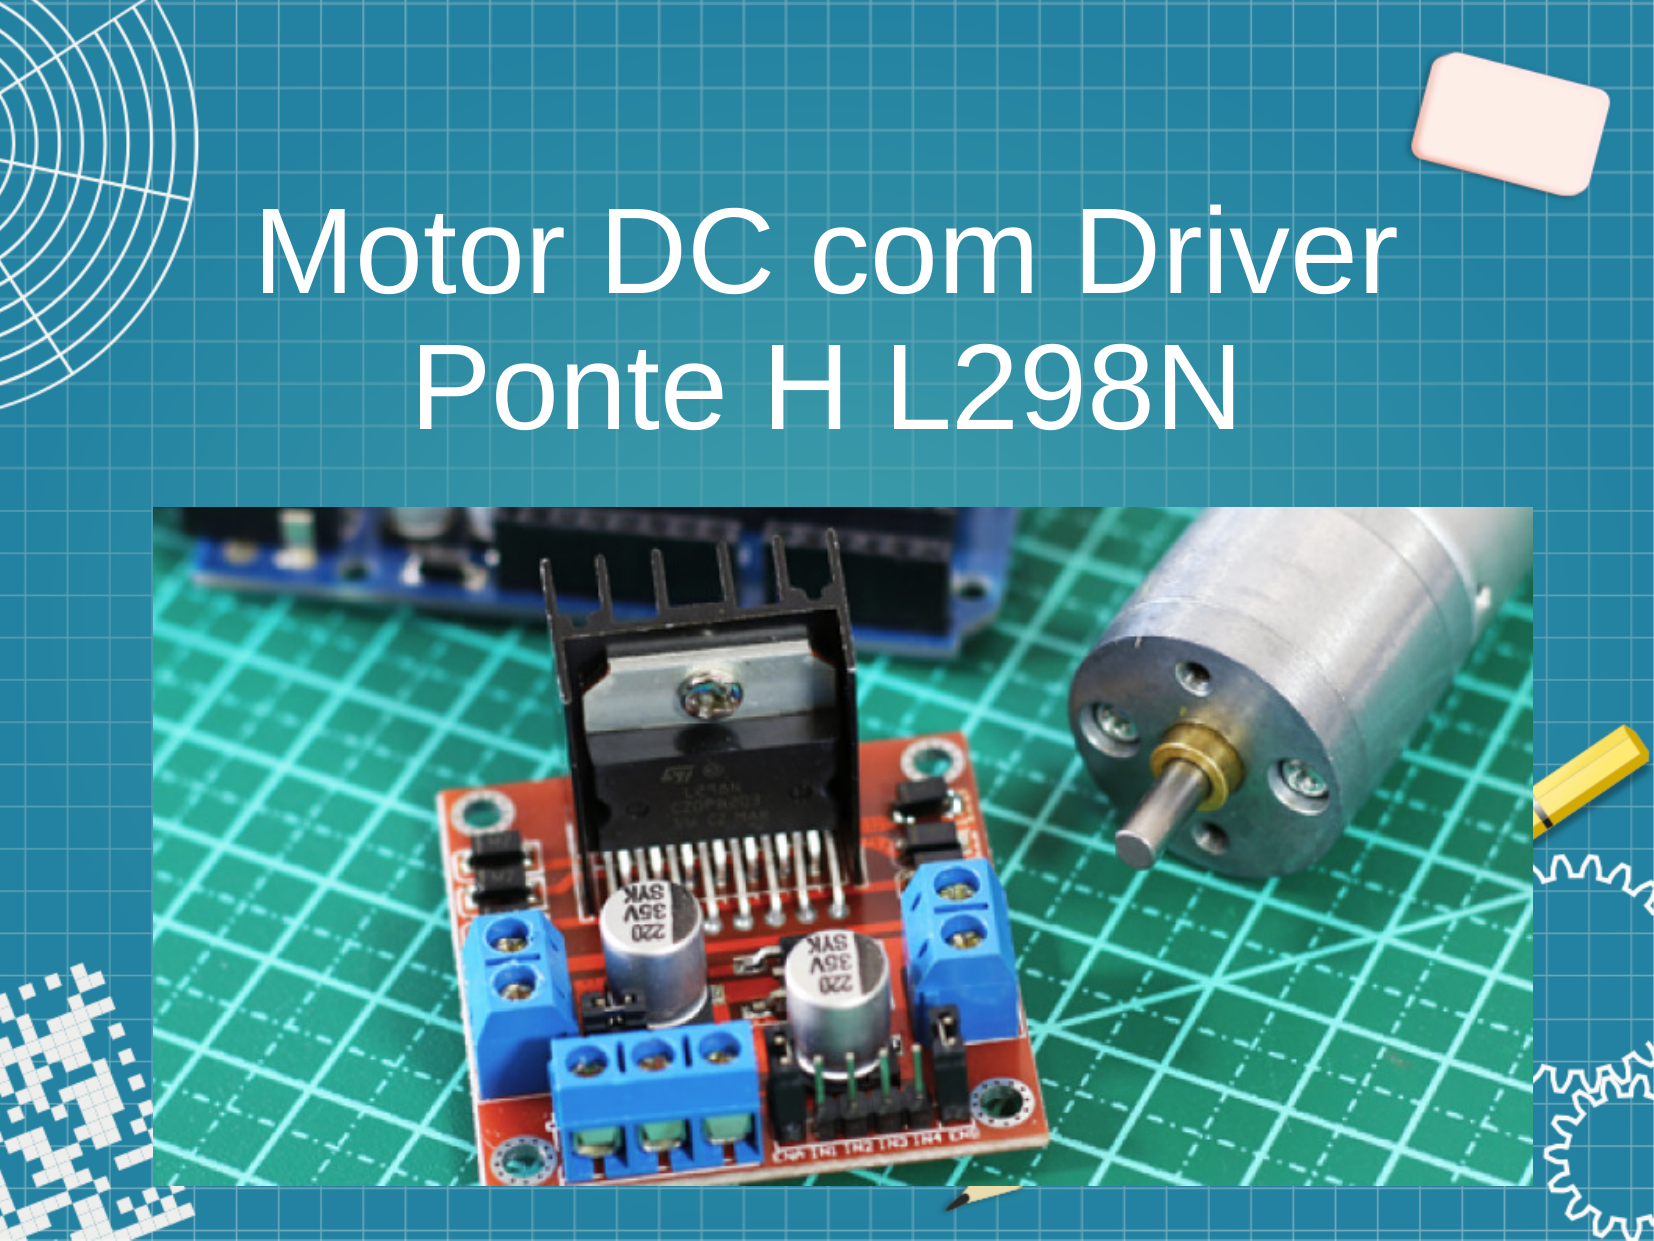

# Motor DC com Driver Ponte H L298N